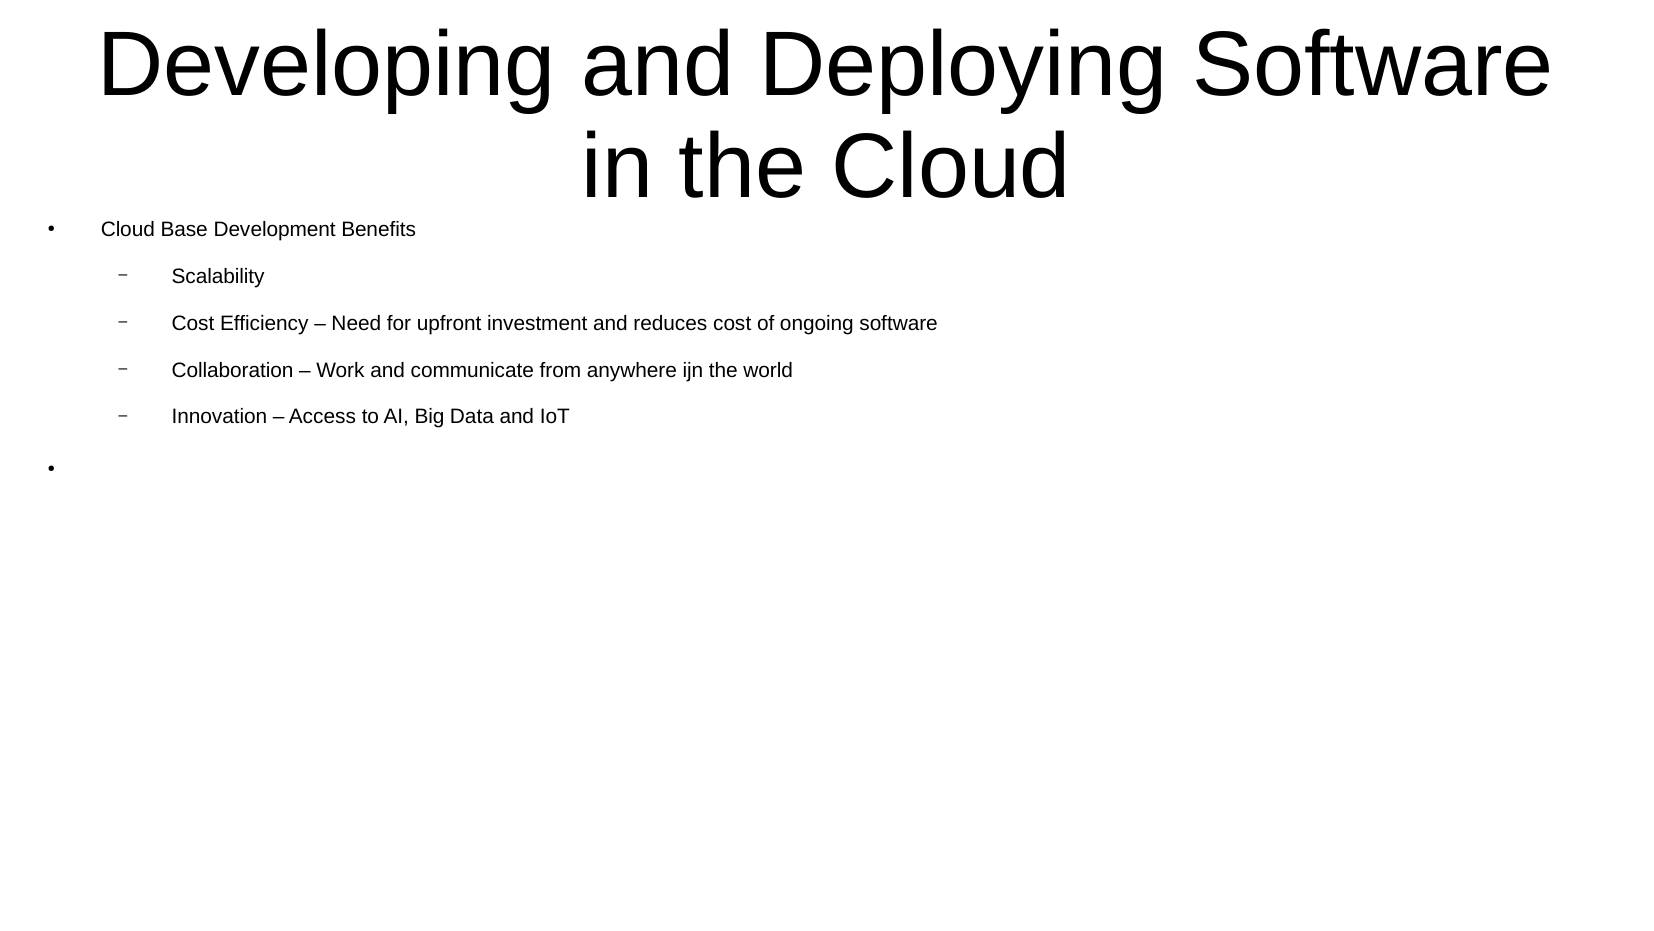

# Developing and Deploying Software in the Cloud
Cloud Base Development Benefits
Scalability
Cost Efficiency – Need for upfront investment and reduces cost of ongoing software
Collaboration – Work and communicate from anywhere ijn the world
Innovation – Access to AI, Big Data and IoT